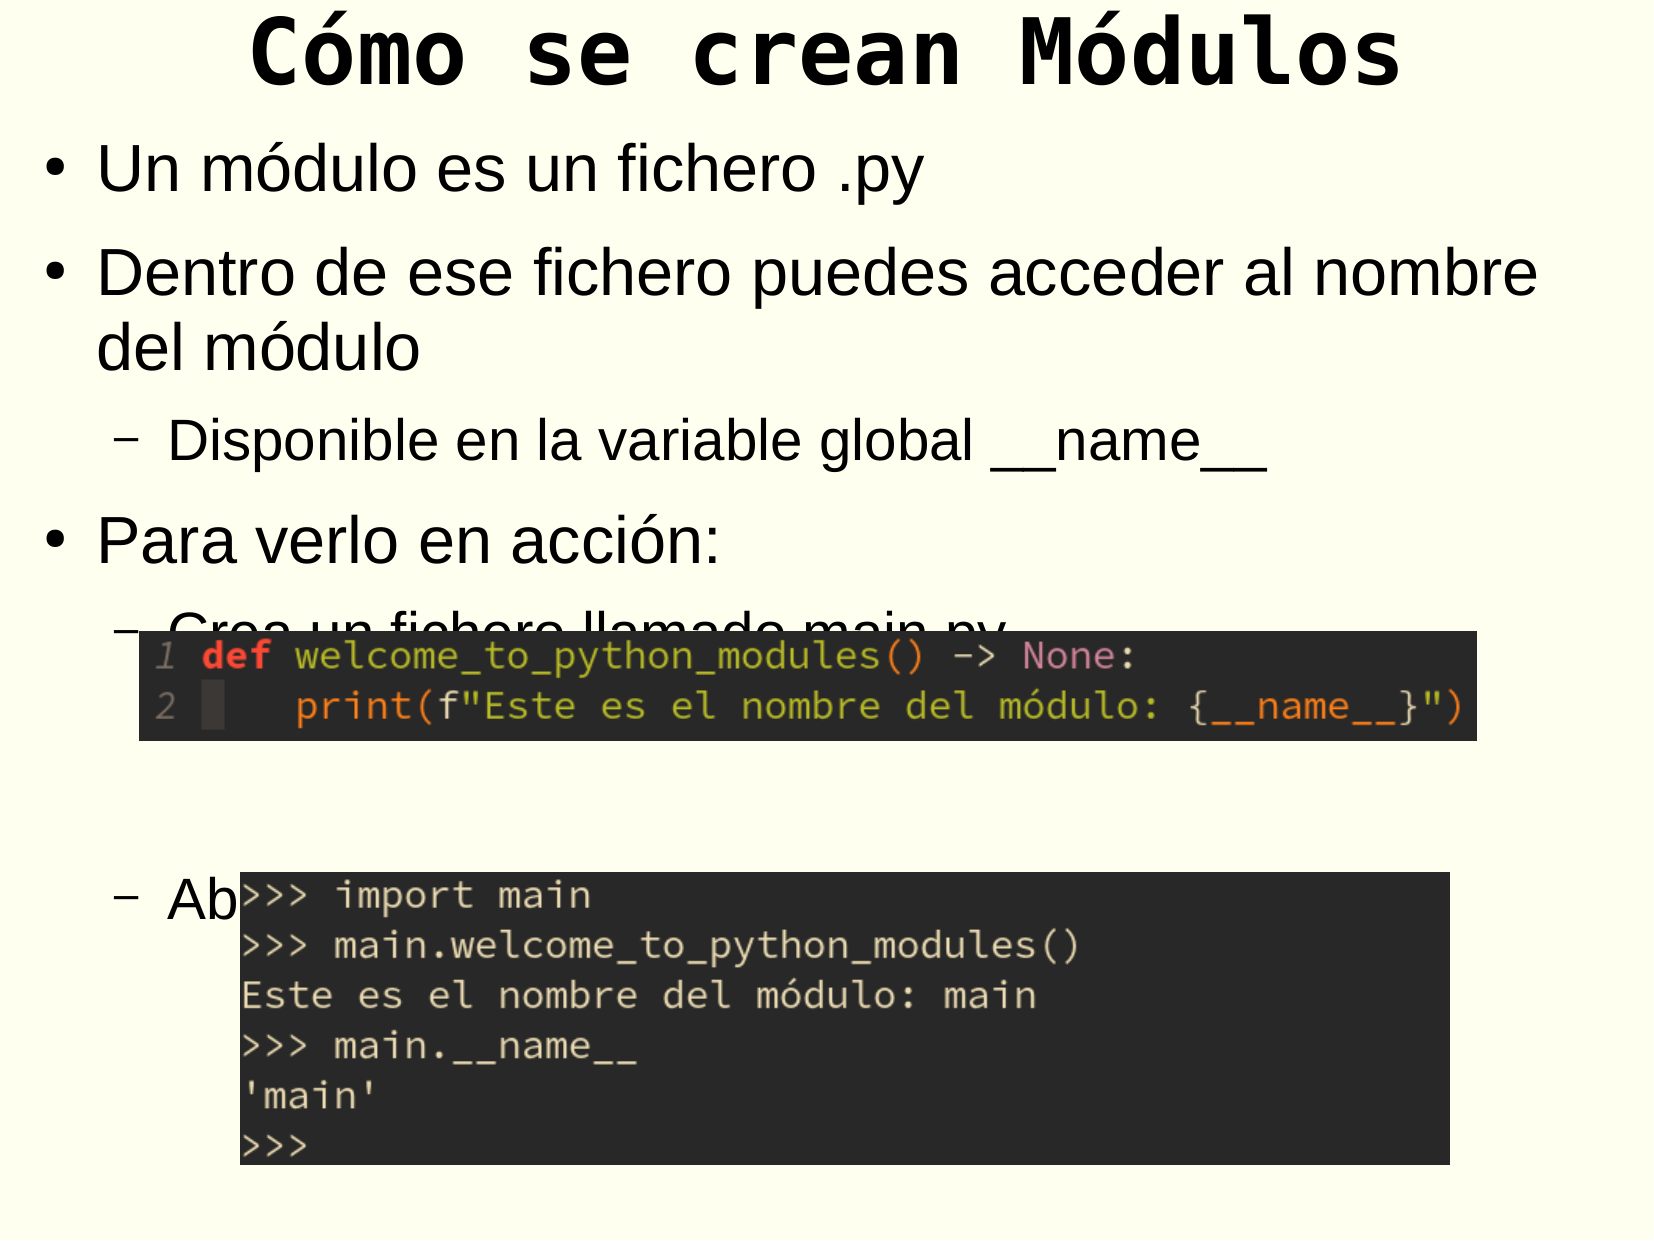

# Cómo se crean Módulos
Un módulo es un fichero .py
Dentro de ese fichero puedes acceder al nombre del módulo
Disponible en la variable global __name__
Para verlo en acción:
Crea un fichero llamado main.py
Abre el REPL de Python